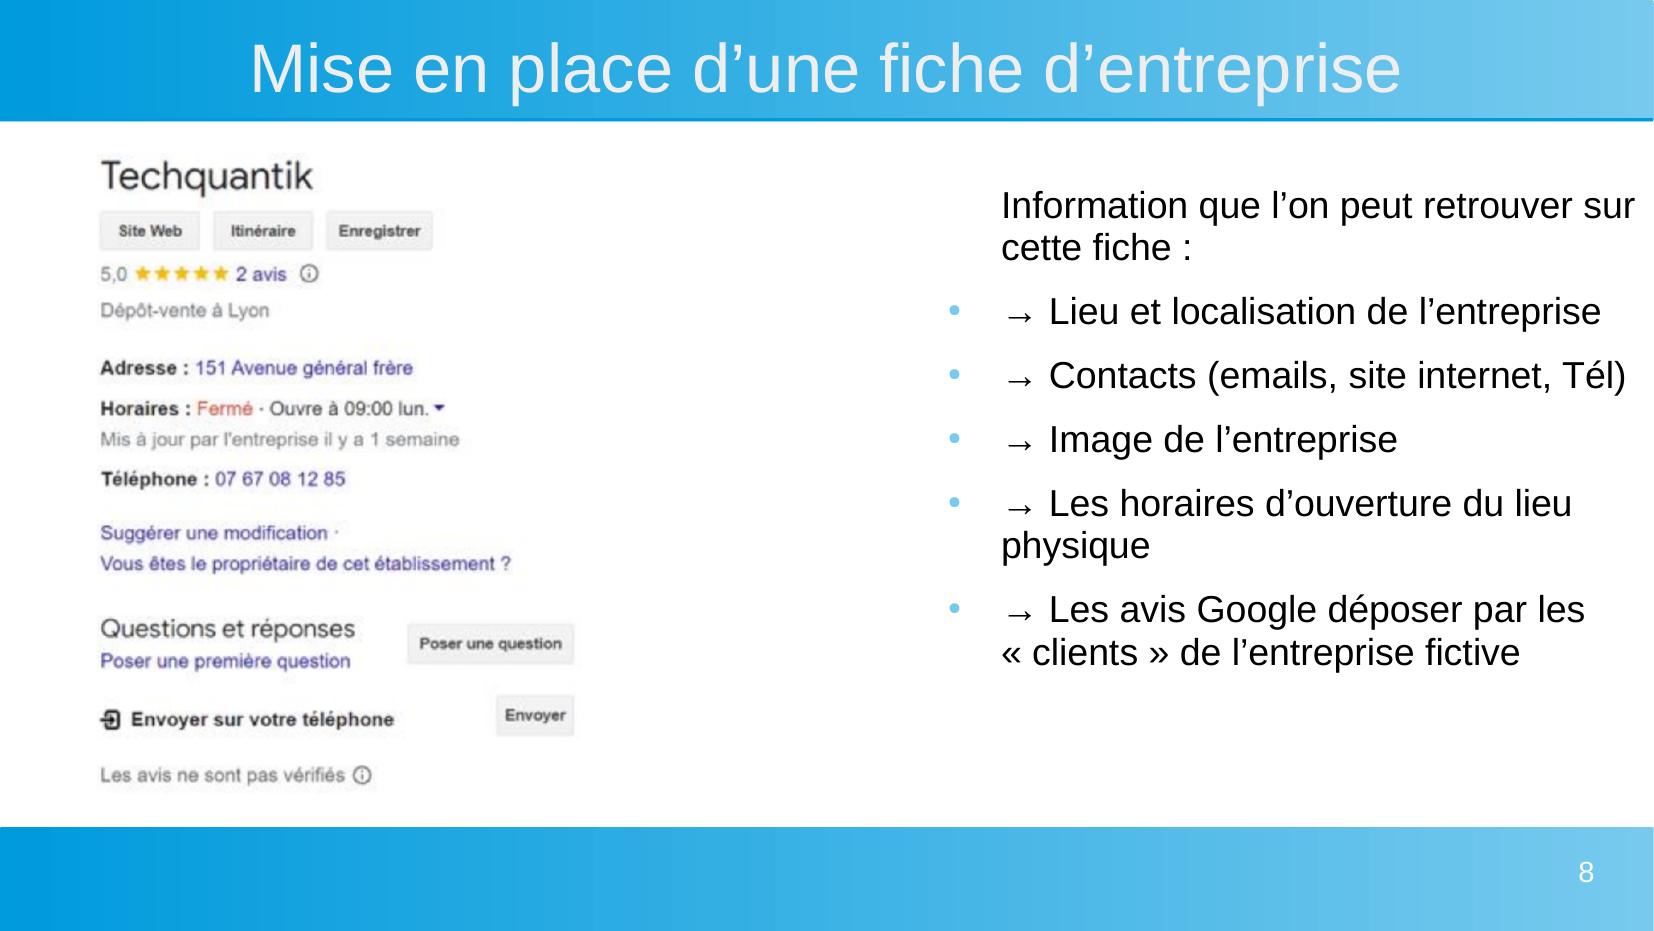

# Mise en place d’une fiche d’entreprise
Information que l’on peut retrouver sur cette fiche :
→ Lieu et localisation de l’entreprise
→ Contacts (emails, site internet, Tél)
→ Image de l’entreprise
→ Les horaires d’ouverture du lieu physique
→ Les avis Google déposer par les « clients » de l’entreprise fictive
8